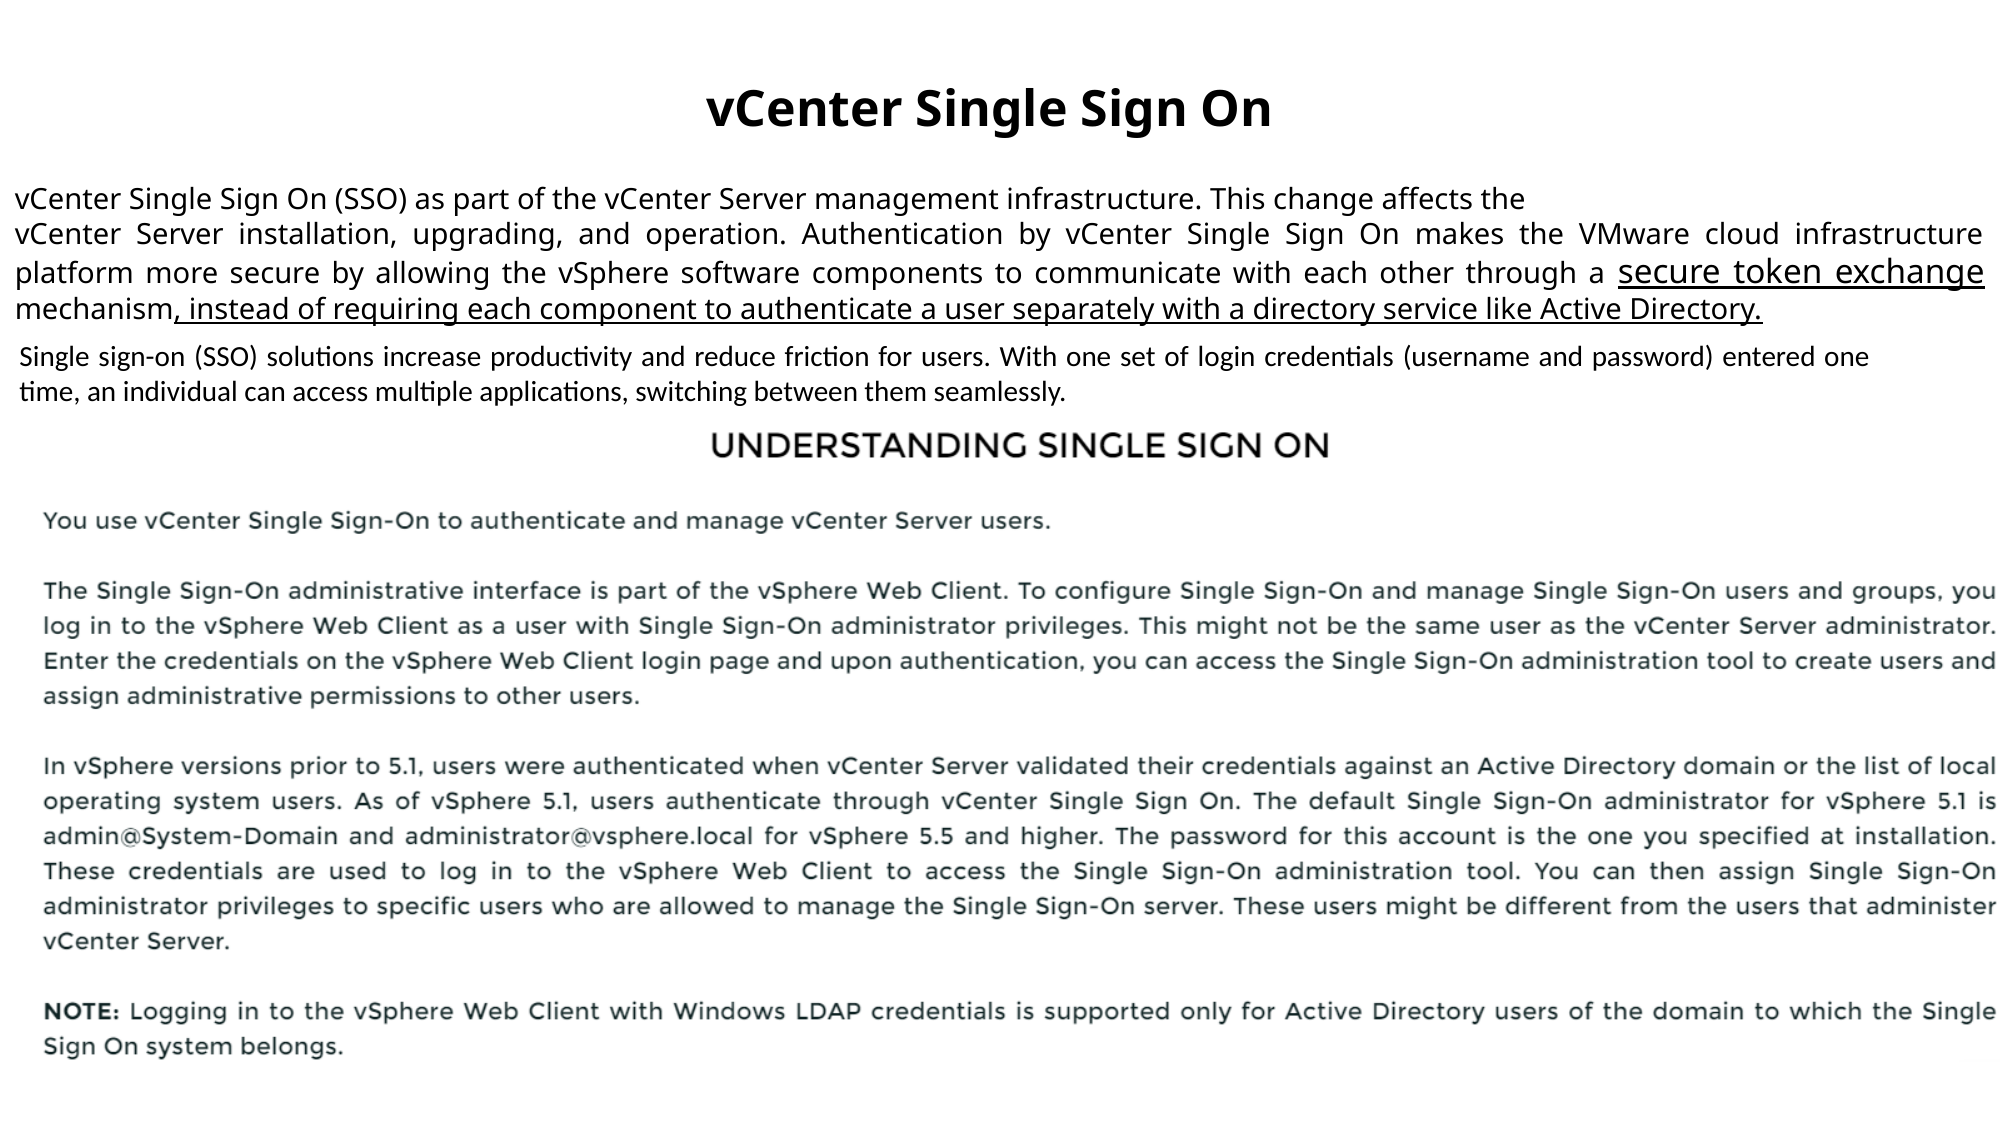

vCenter Single Sign On
vCenter Single Sign On (SSO) as part of the vCenter Server management infrastructure. This change affects the
vCenter Server installation, upgrading, and operation. Authentication by vCenter Single Sign On makes the VMware cloud infrastructure platform more secure by allowing the vSphere software components to communicate with each other through a secure token exchange mechanism, instead of requiring each component to authenticate a user separately with a directory service like Active Directory.
Single sign-on (SSO) solutions increase productivity and reduce friction for users. With one set of login credentials (username and password) entered one time, an individual can access multiple applications, switching between them seamlessly.